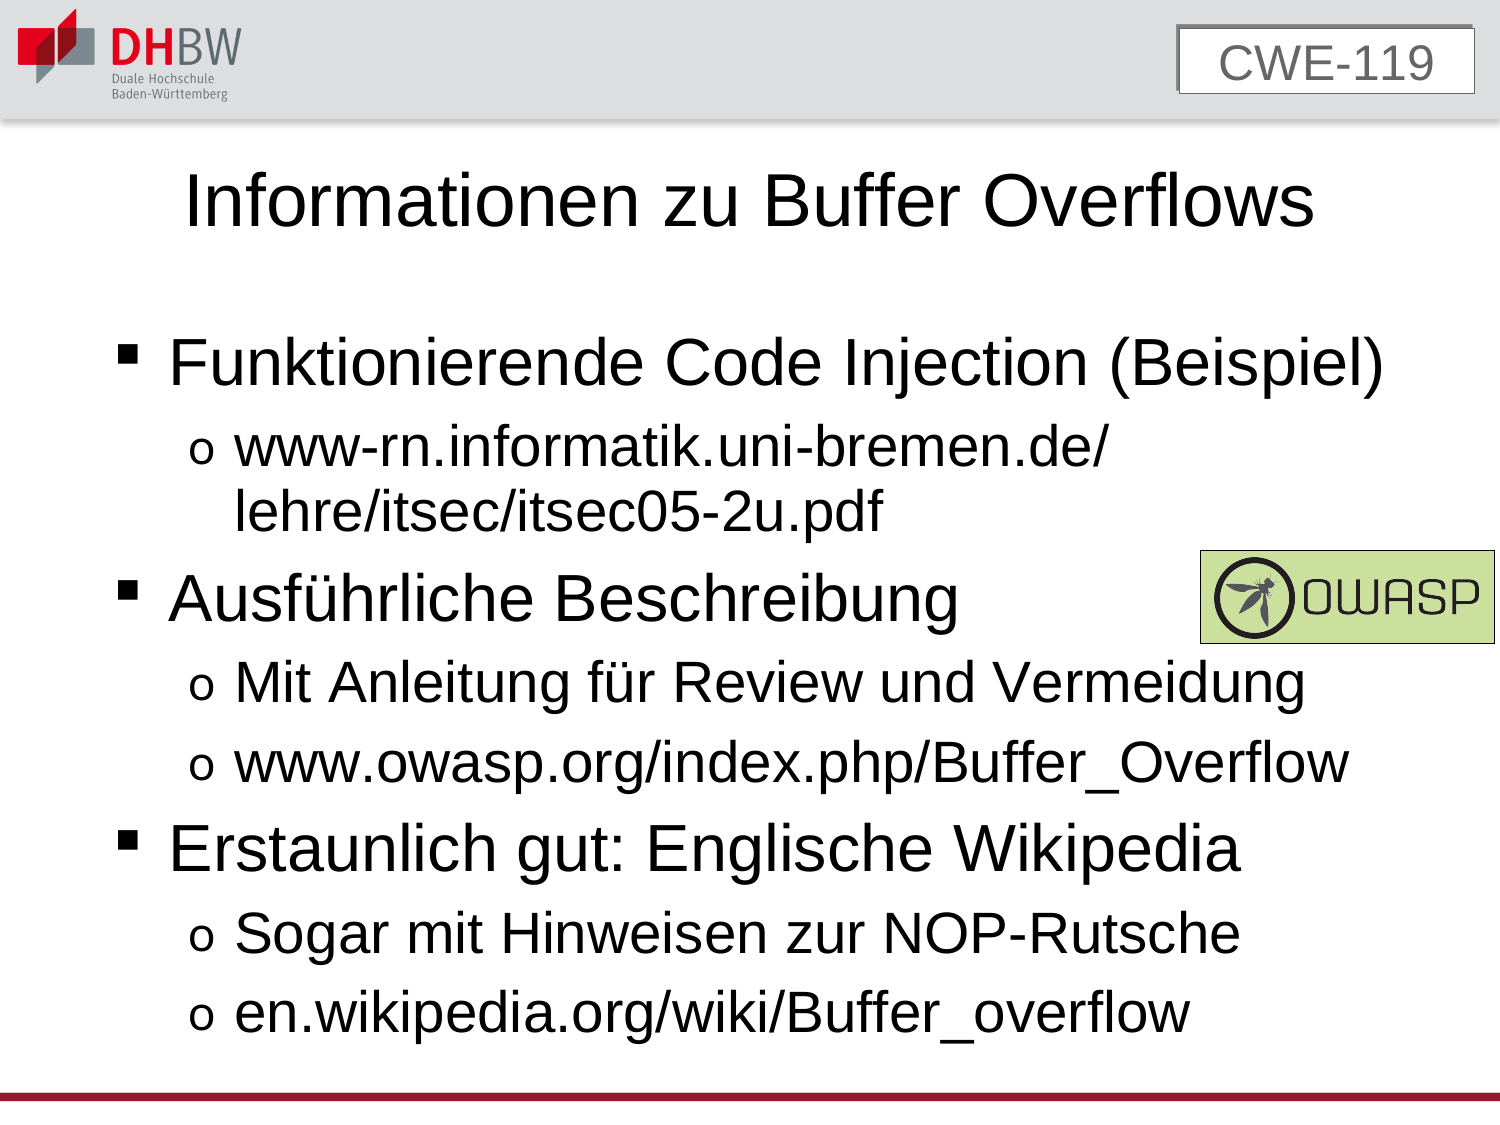

CWE-119
# Informationen zu Buffer Overflows
Funktionierende Code Injection (Beispiel)
www-rn.informatik.uni-bremen.de/
lehre/itsec/itsec05-2u.pdf
Ausführliche Beschreibung
Mit Anleitung für Review und Vermeidung
www.owasp.org/index.php/Buffer_Overflow
Erstaunlich gut: Englische Wikipedia
Sogar mit Hinweisen zur NOP-Rutsche
en.wikipedia.org/wiki/Buffer_overflow